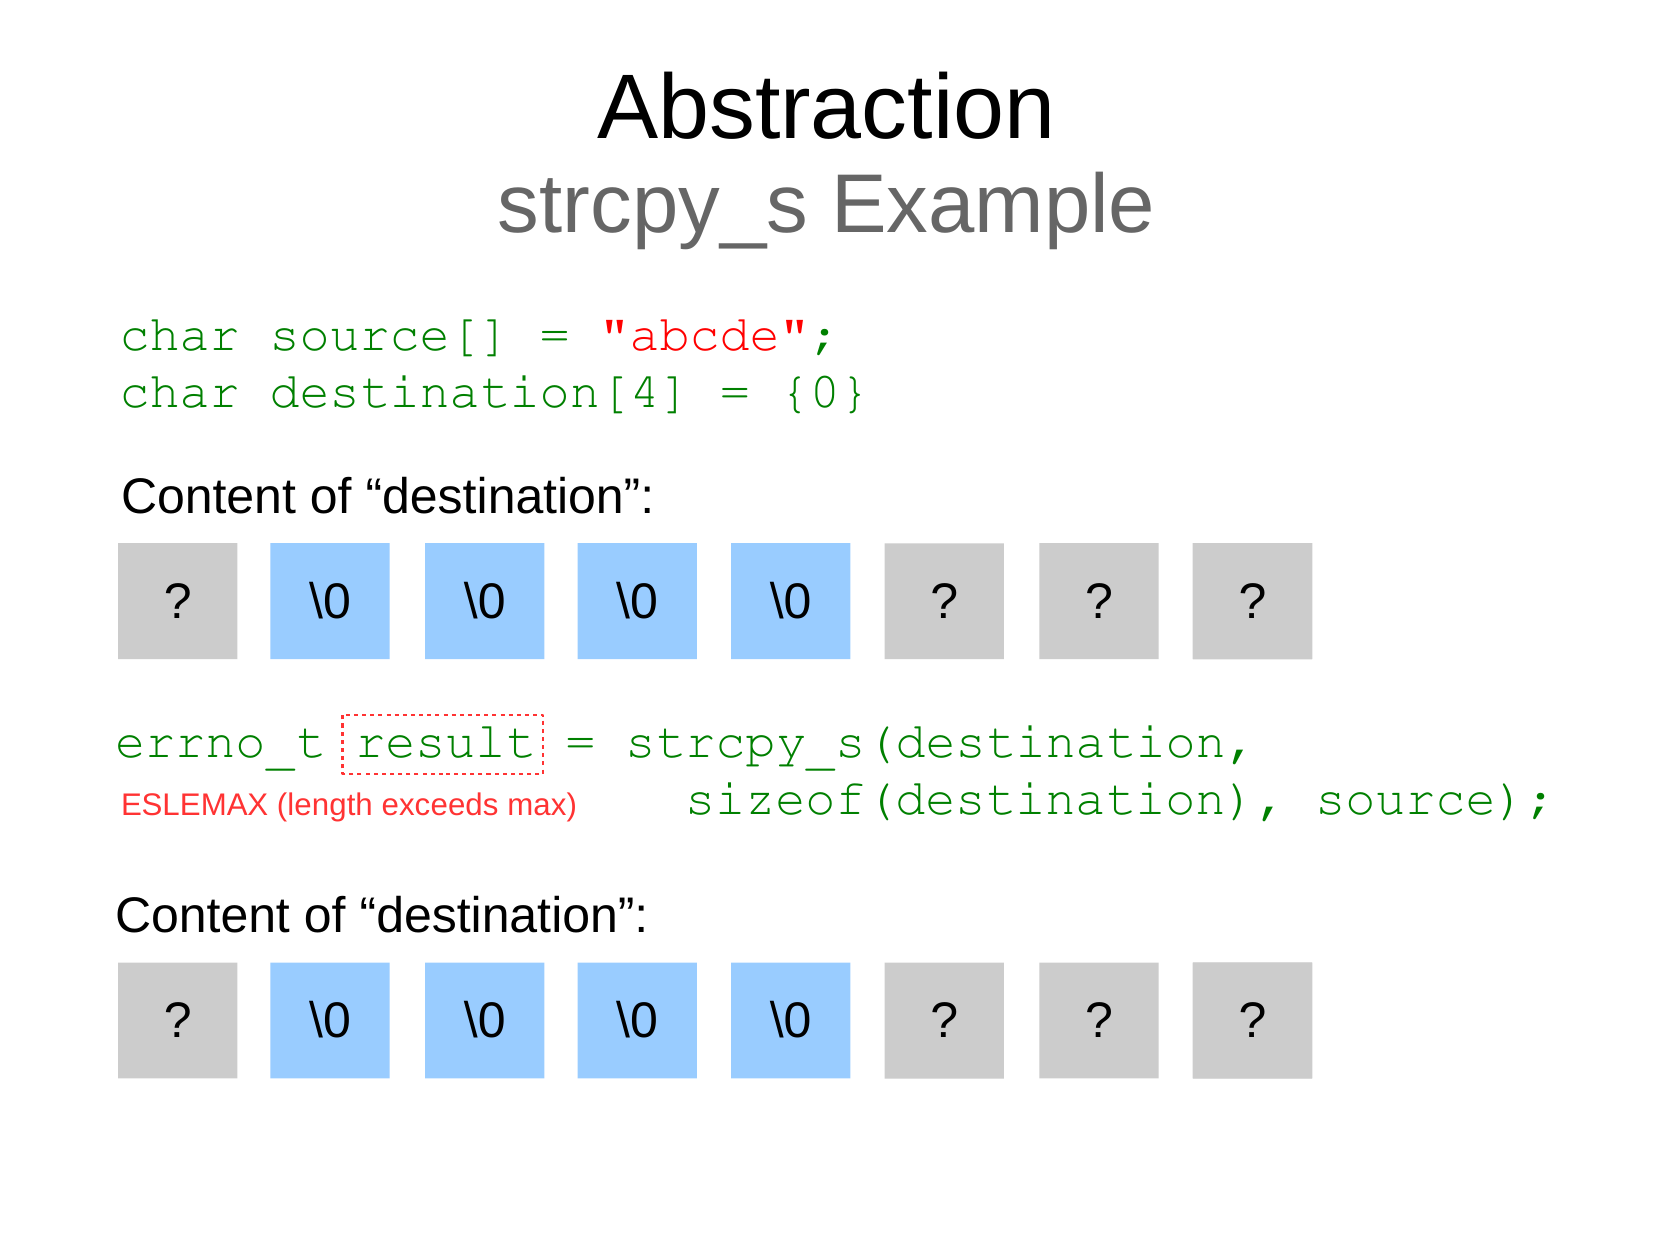

# Abstraction strcpy_s Example
char source[] = "abcde";
char destination[4] = {0}
Content of “destination”:
?
\0
\0
\0
\0
?
?
?
?
?
errno_t result = strcpy_s(destination,
 sizeof(destination), source);
ESLEMAX (length exceeds max)
Content of “destination”:
?
\0
\0
\0
\0
?
?
?
?
?